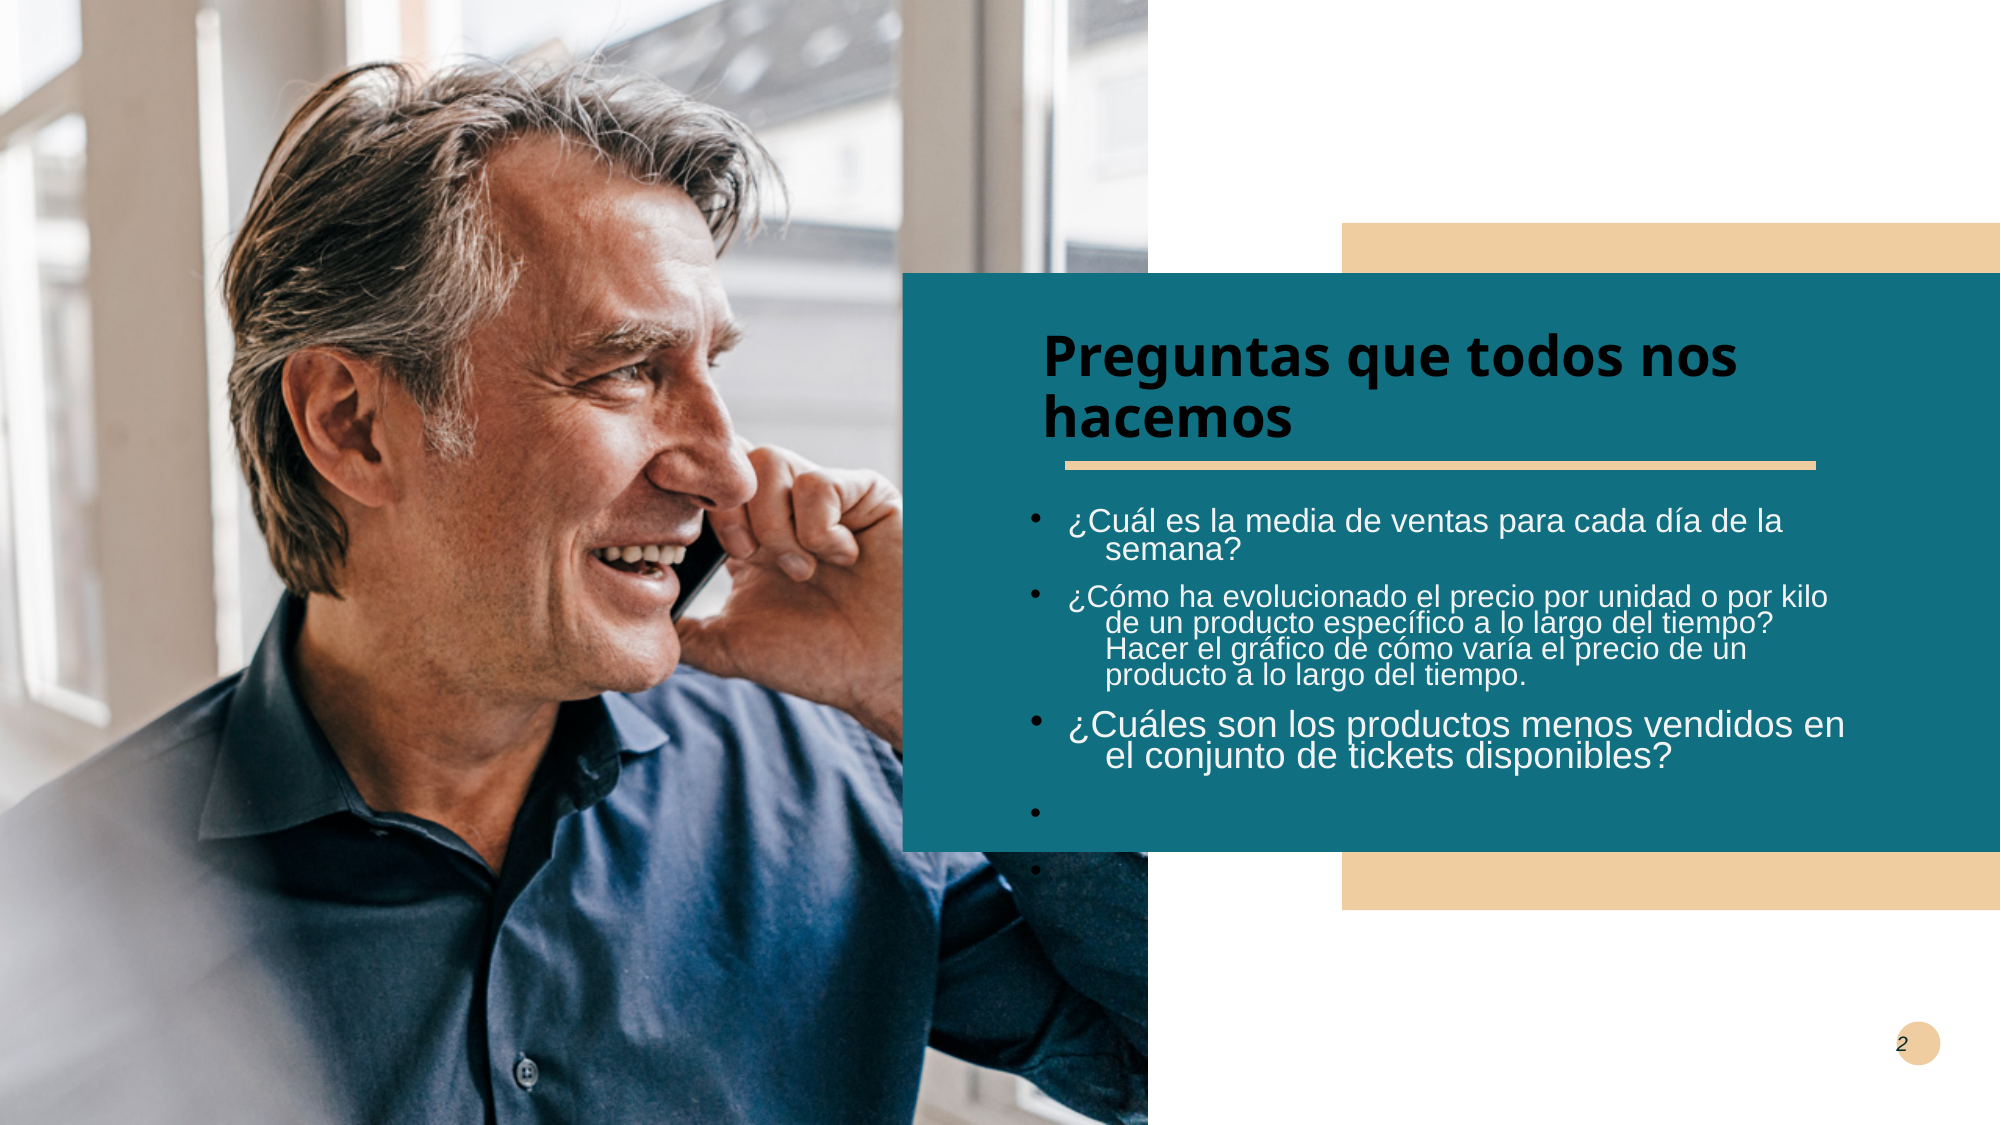

# Preguntas que todos nos hacemos
¿Cuál es la media de ventas para cada día de la semana?
¿Cómo ha evolucionado el precio por unidad o por kilo de un producto específico a lo largo del tiempo? Hacer el gráfico de cómo varía el precio de un producto a lo largo del tiempo.
¿Cuáles son los productos menos vendidos en el conjunto de tickets disponibles?
2